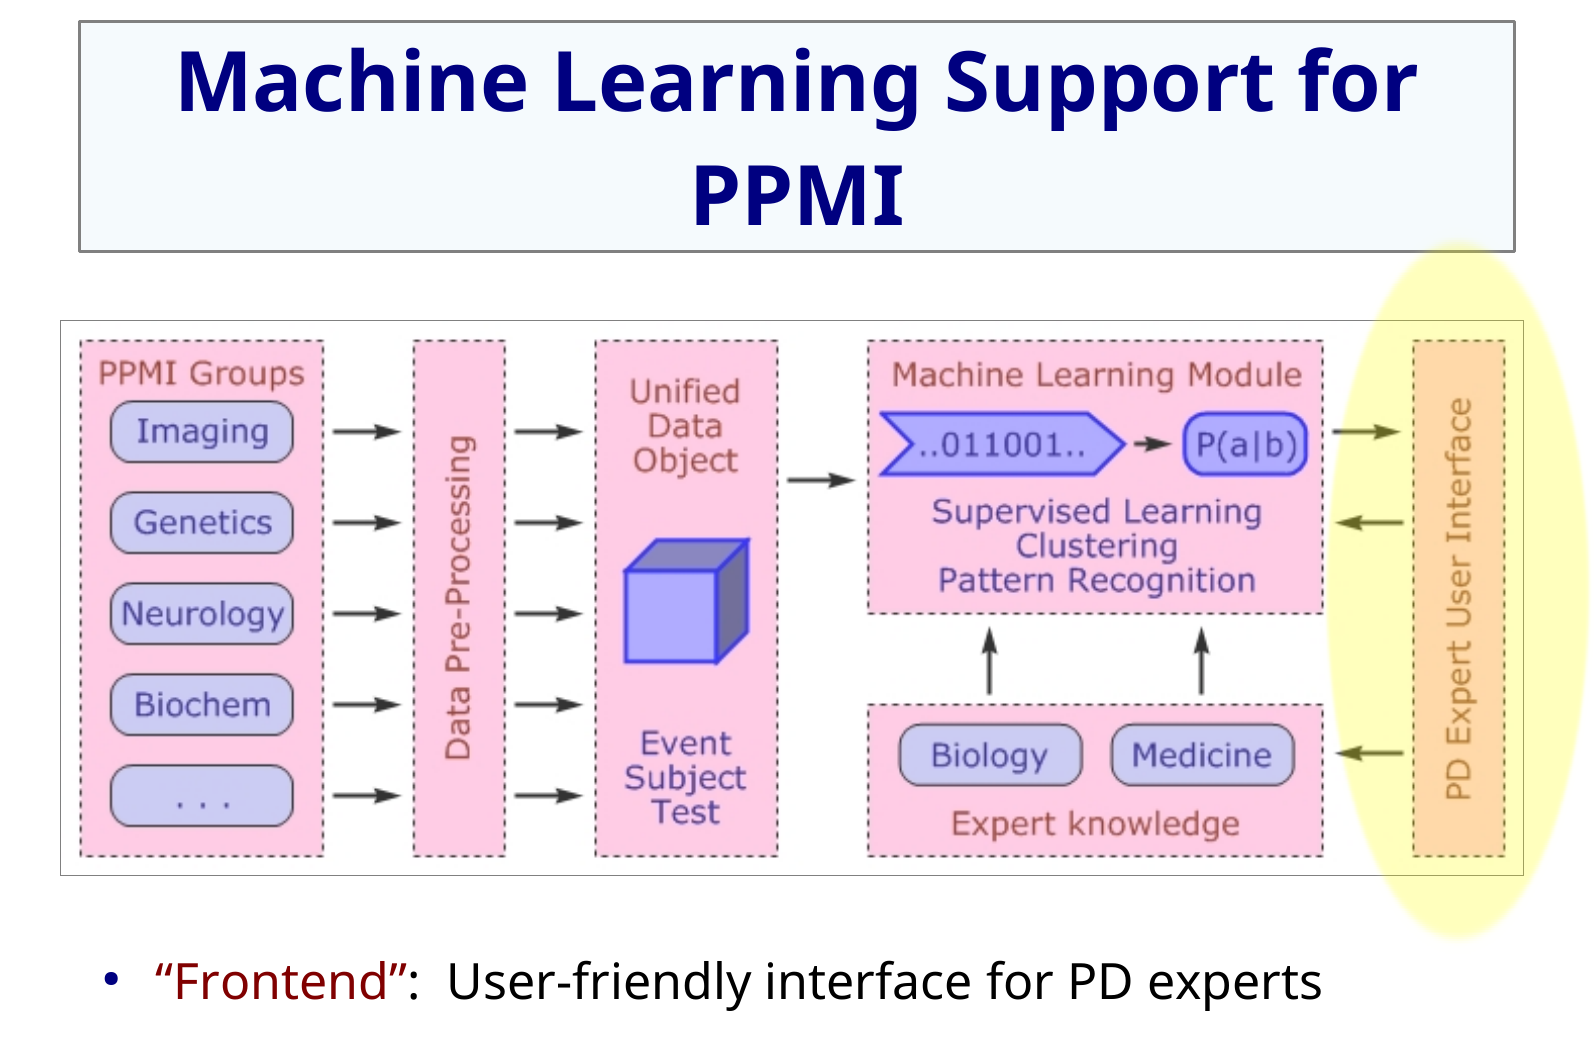

# Machine Learning Support for PPMI
“Frontend”: User-friendly interface for PD experts